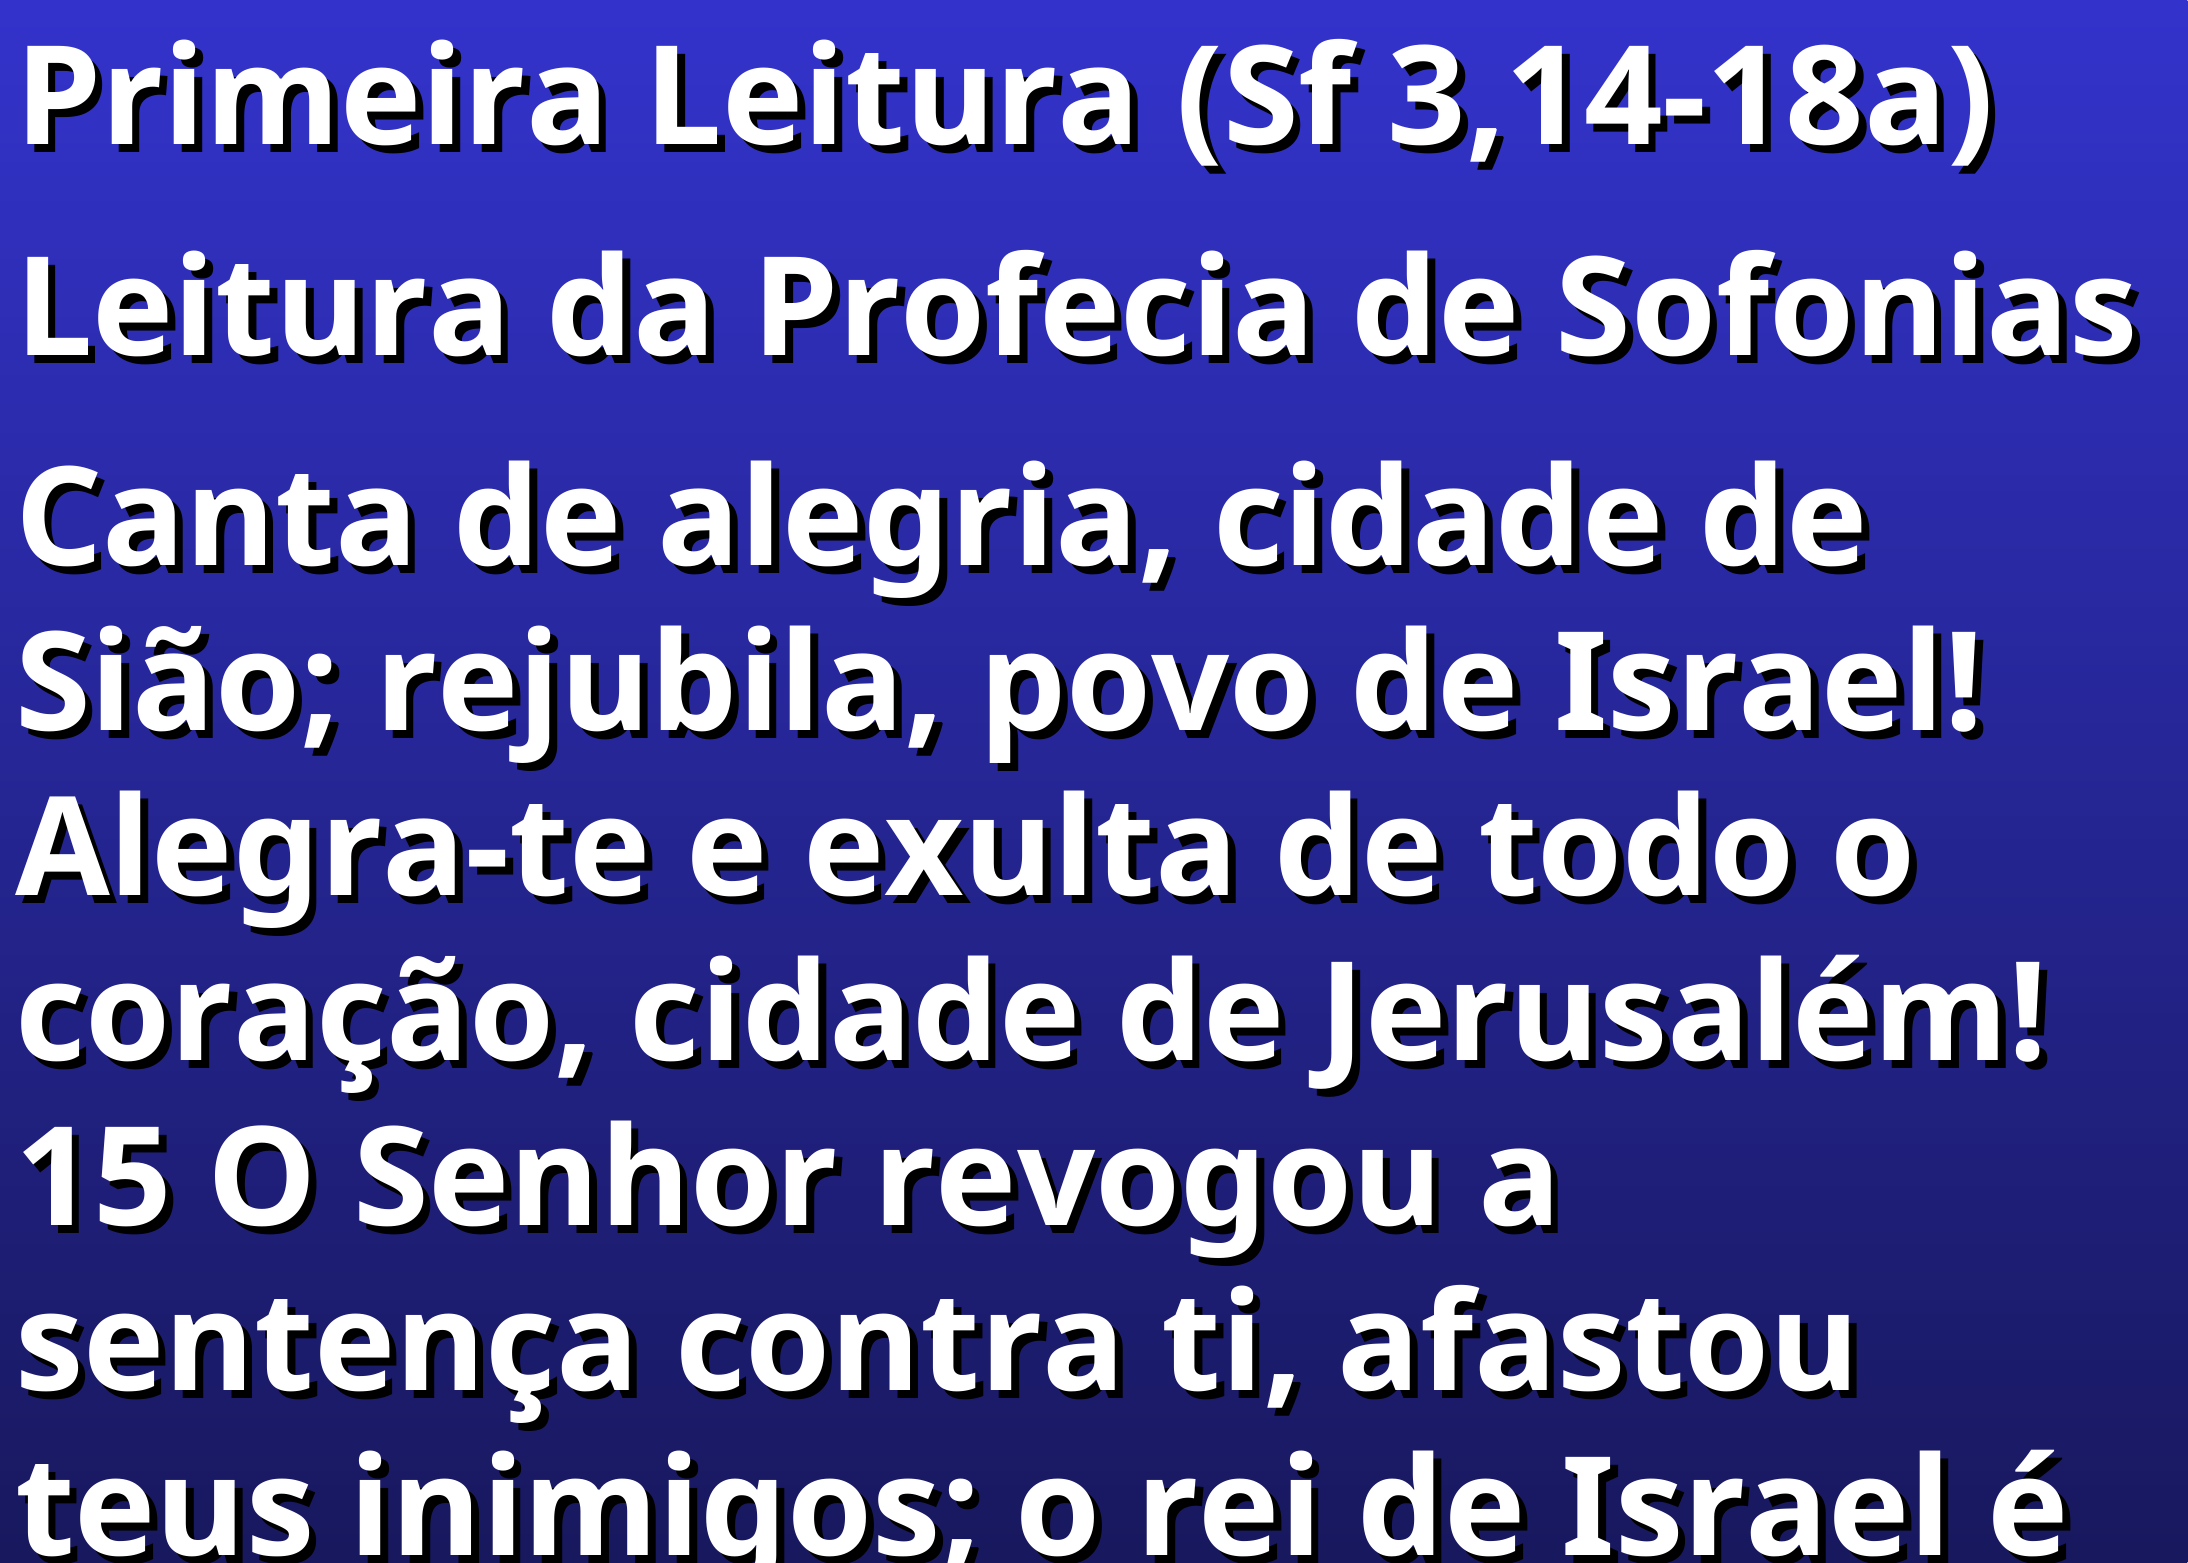

Primeira Leitura (Sf 3,14-18a)
Leitura da Profecia de Sofonias
Canta de alegria, cidade de Sião; rejubila, povo de Israel! Alegra-te e exulta de todo o coração, cidade de Jerusalém! 15 O Senhor revogou a sentença contra ti, afastou teus inimigos; o rei de Israel é